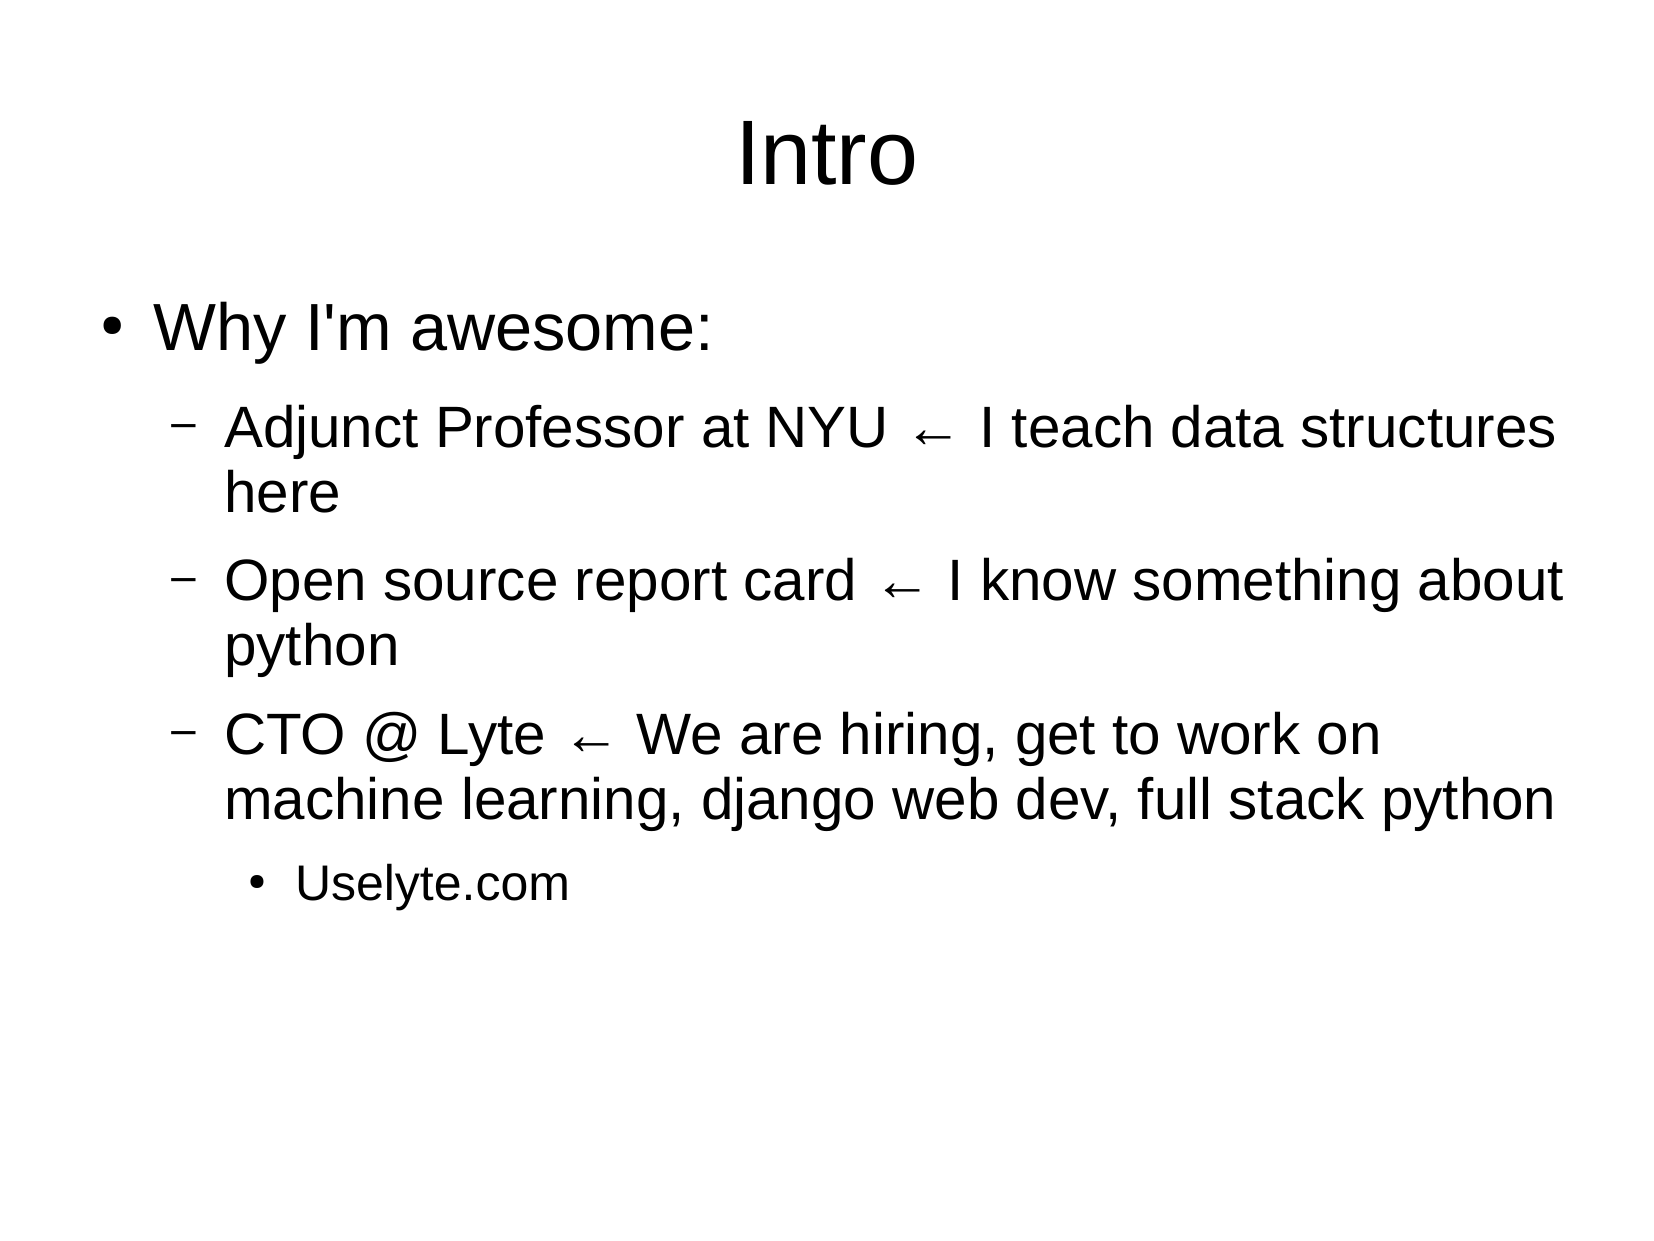

# Intro
Why I'm awesome:
Adjunct Professor at NYU ← I teach data structures here
Open source report card ← I know something about python
CTO @ Lyte ← We are hiring, get to work on machine learning, django web dev, full stack python
Uselyte.com